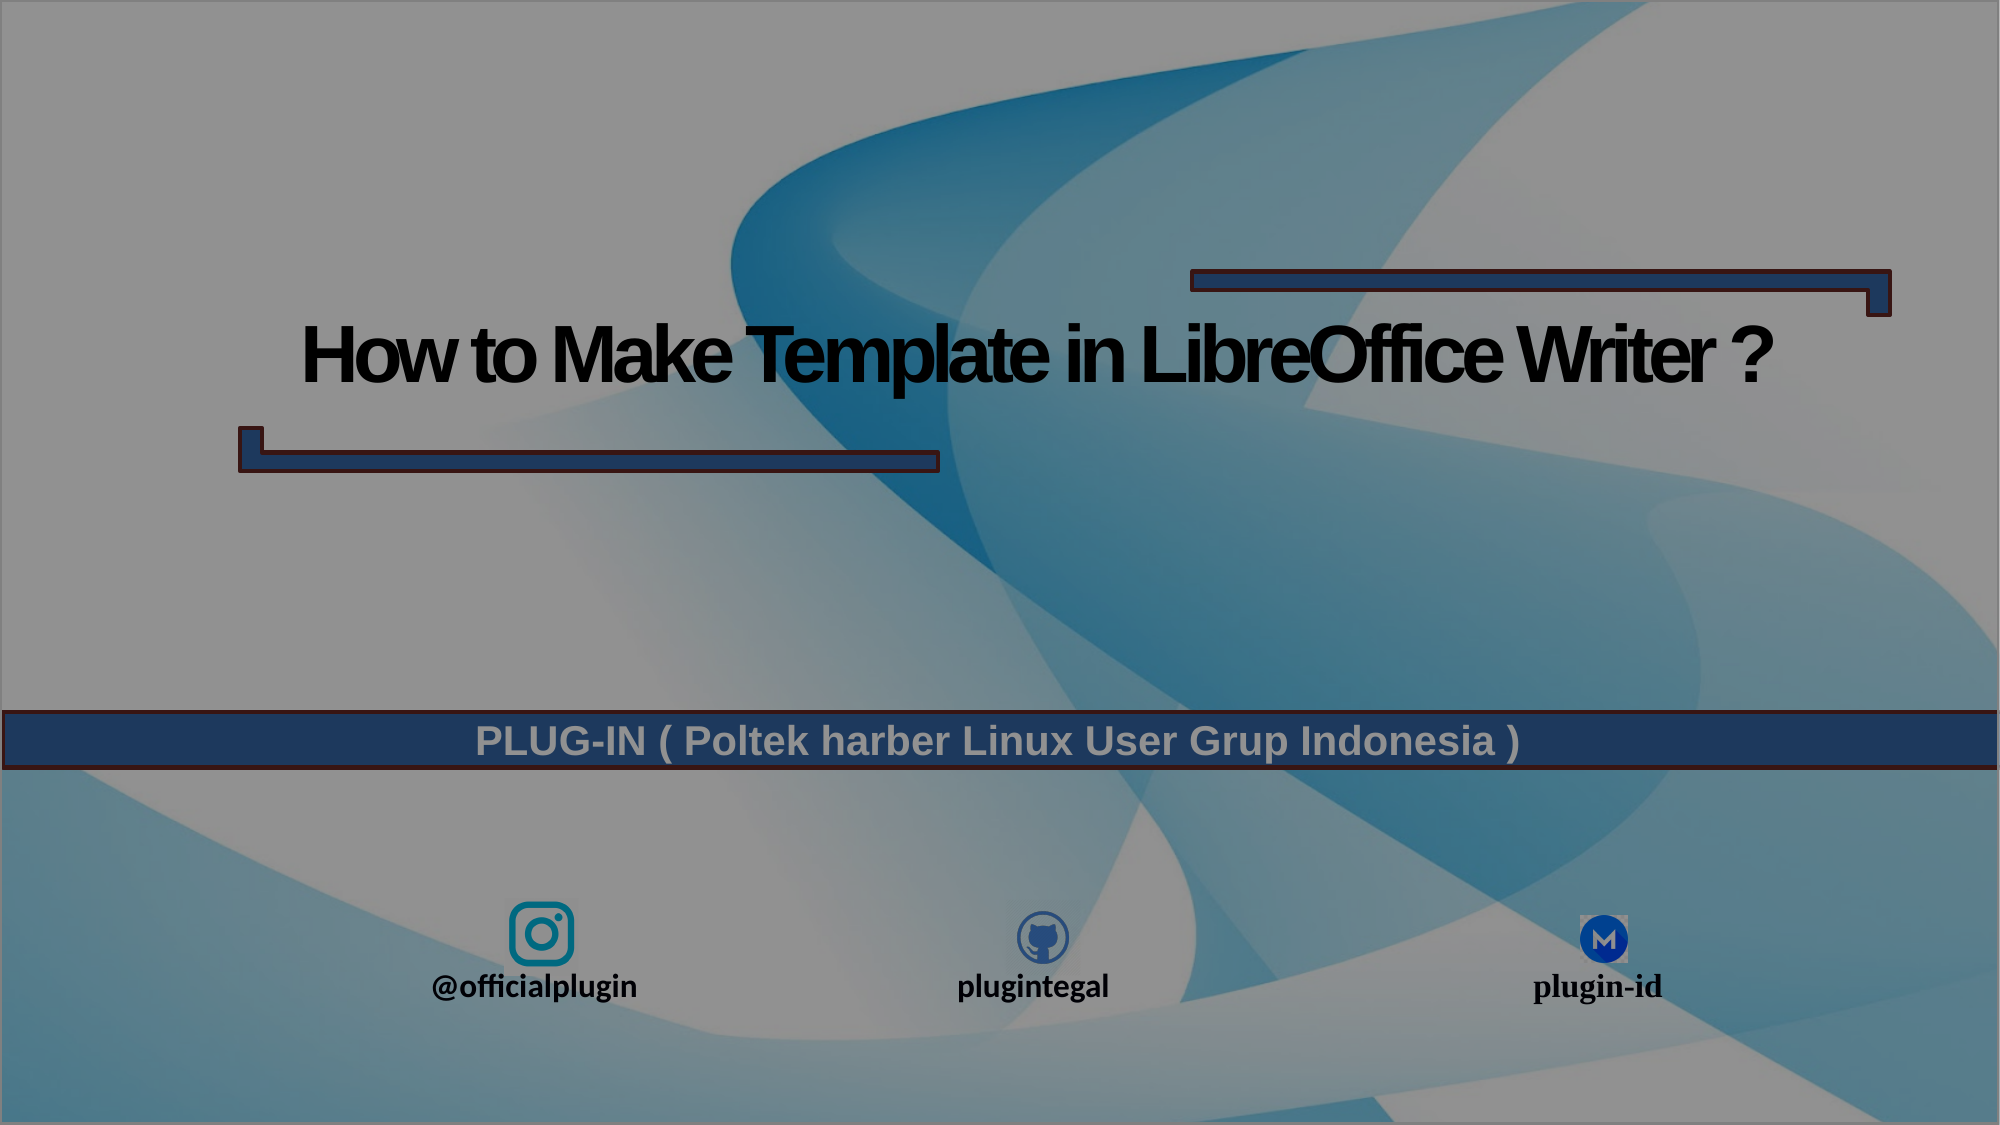

How to Make Template in LibreOffice Writer ?
PLUG-IN ( Poltek harber Linux User Grup Indonesia )
plugintegal
@officialplugin
plugin-id